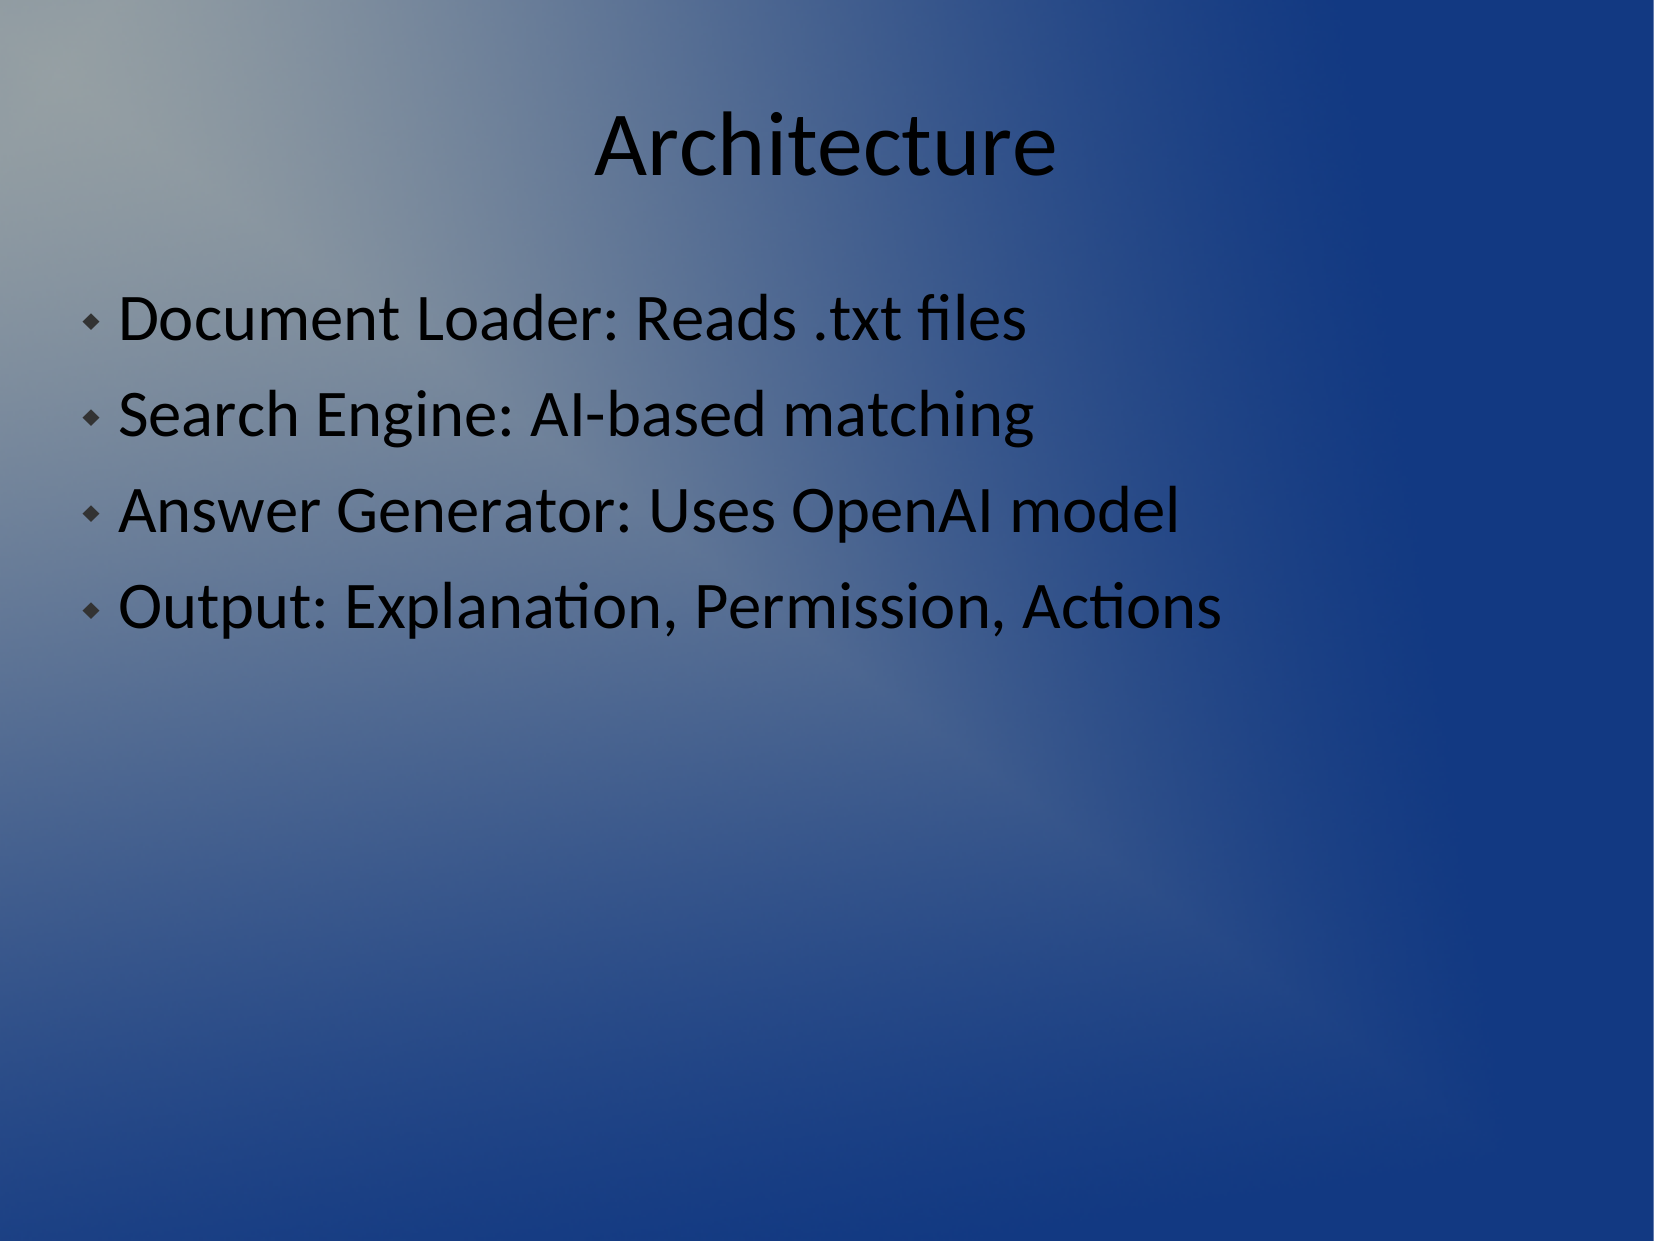

# Architecture
Document Loader: Reads .txt files
Search Engine: AI-based matching
Answer Generator: Uses OpenAI model
Output: Explanation, Permission, Actions